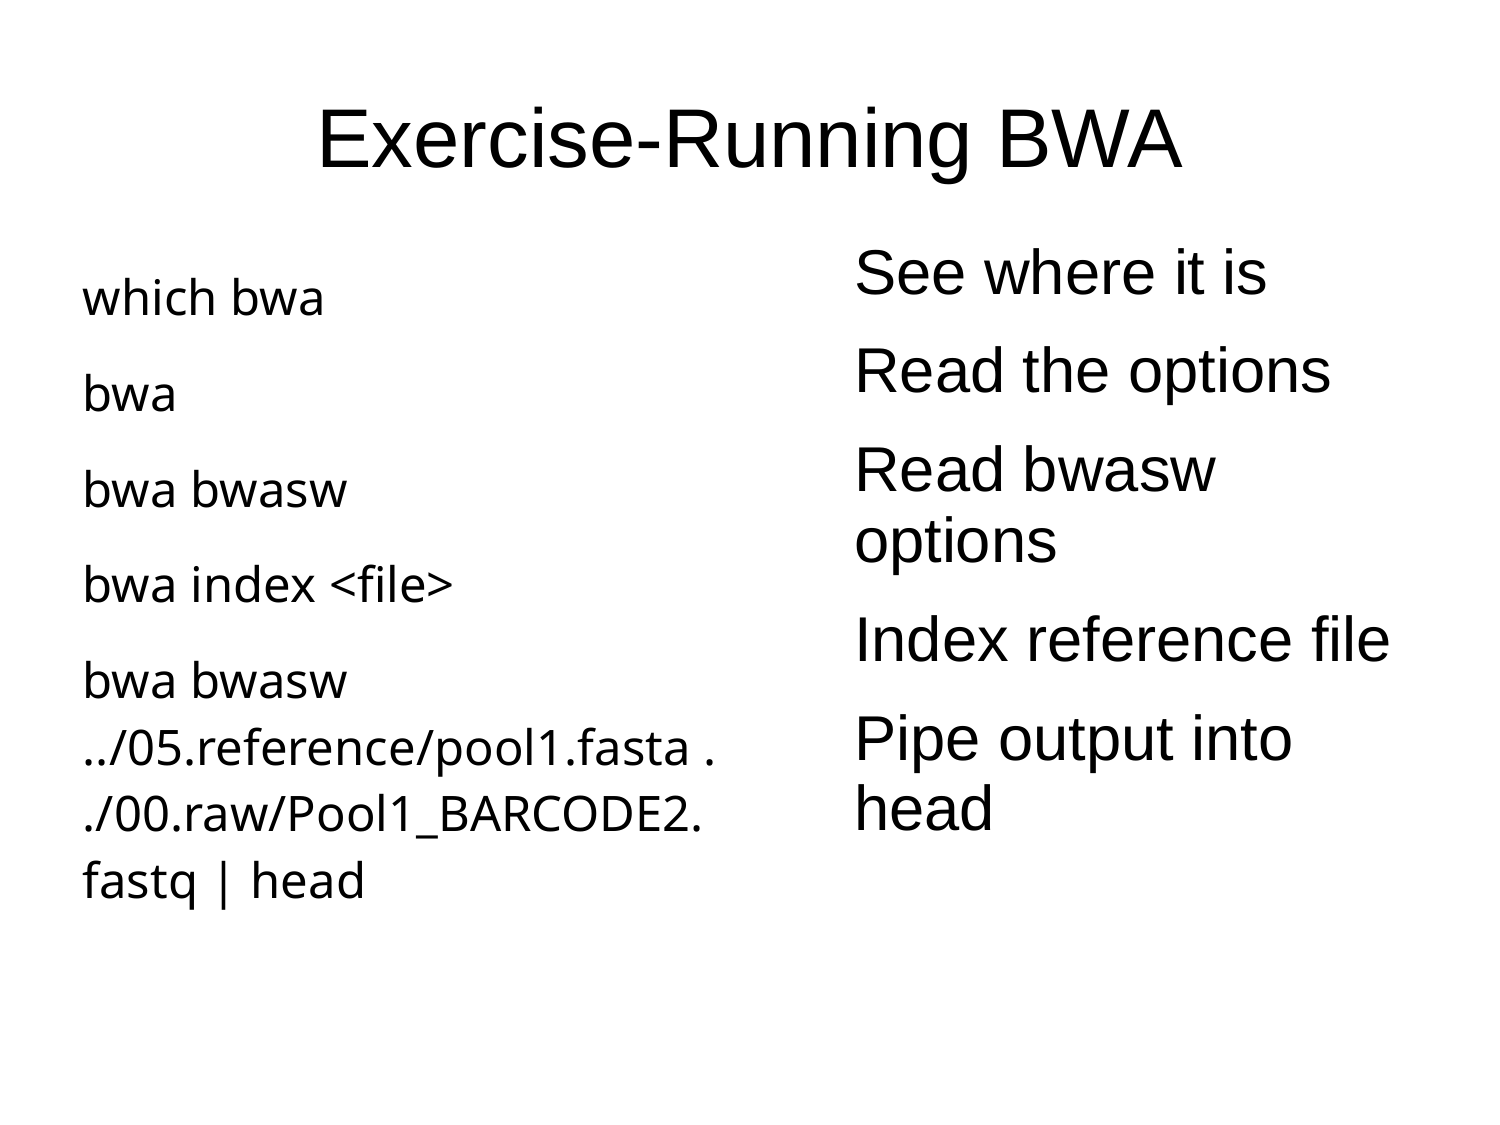

# Exercise-Running BWA
See where it is
Read the options
Read bwasw options
Index reference file
Pipe output into head
which bwa
bwa
bwa bwasw
bwa index <file>
bwa bwasw ../05.reference/pool1.fasta ../00.raw/Pool1_BARCODE2.fastq | head